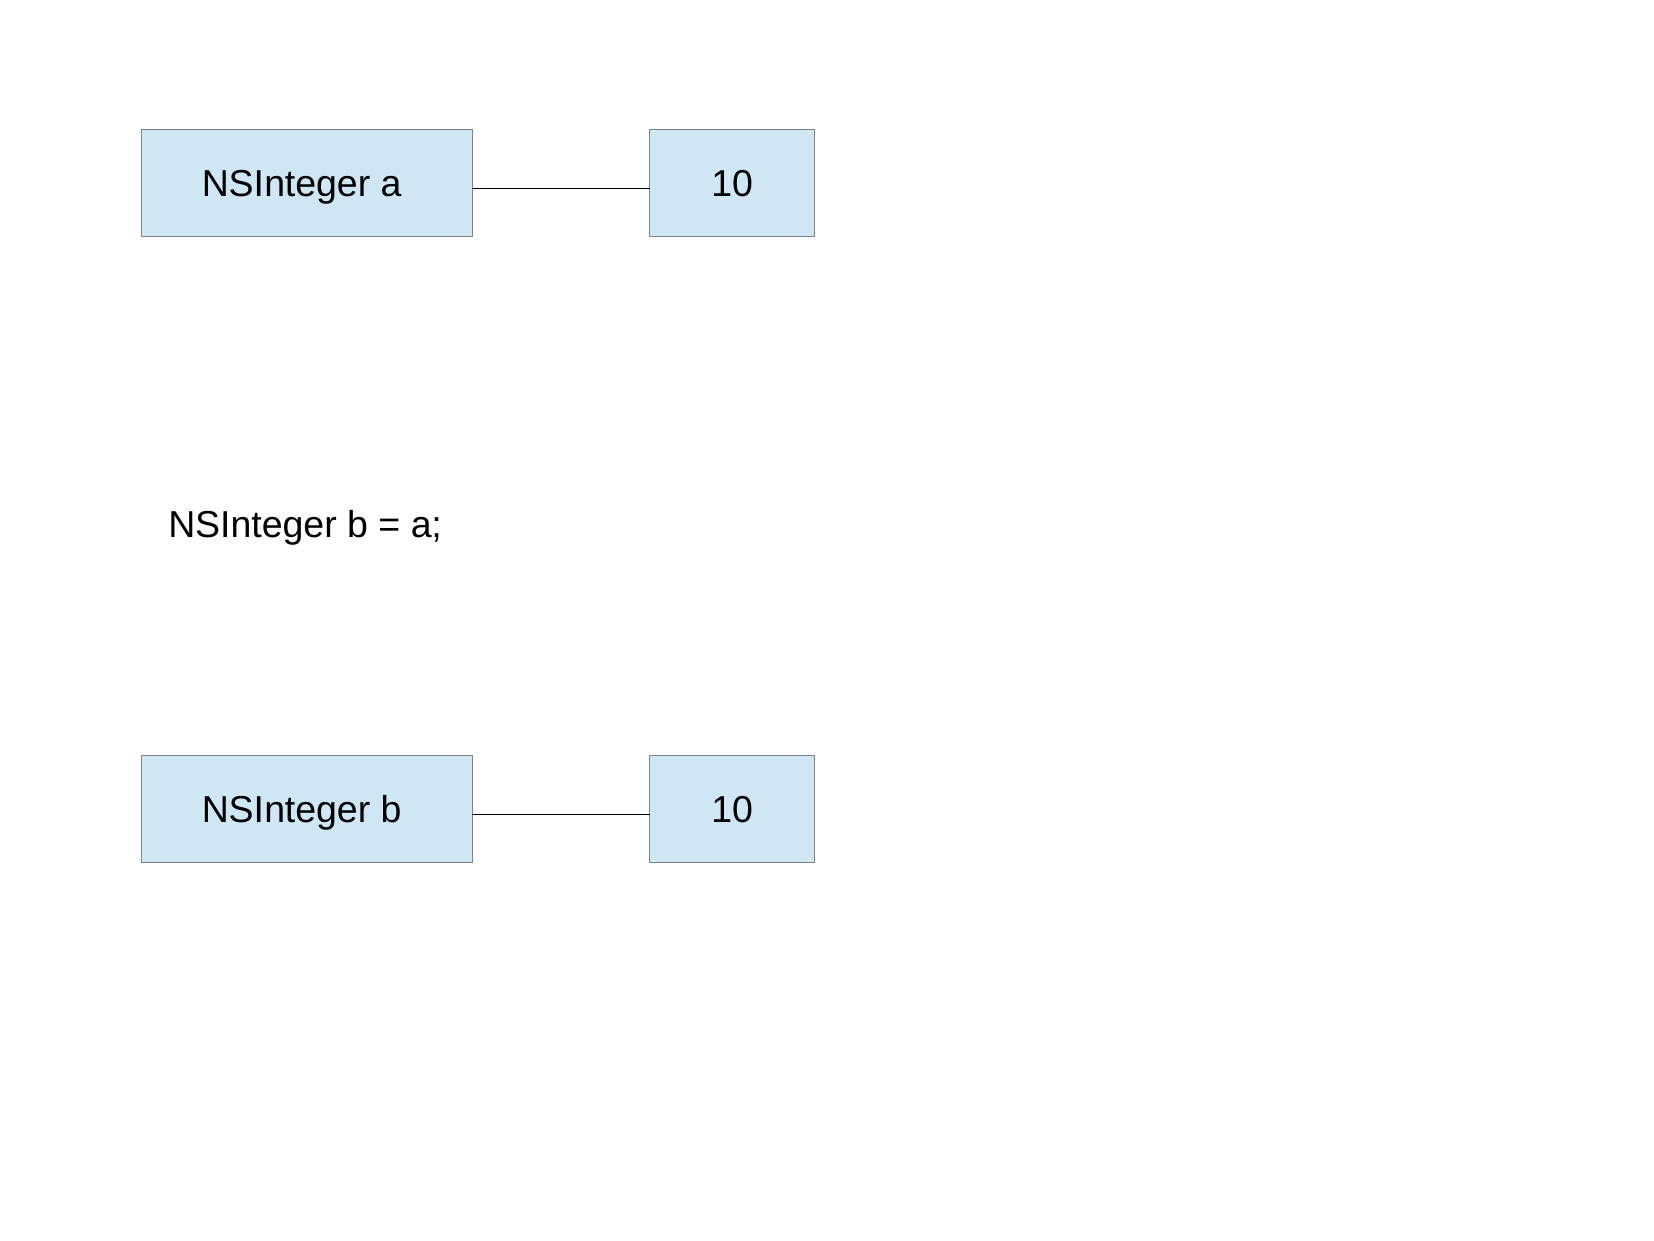

NSInteger a
10
NSInteger b = a;
NSInteger b
10